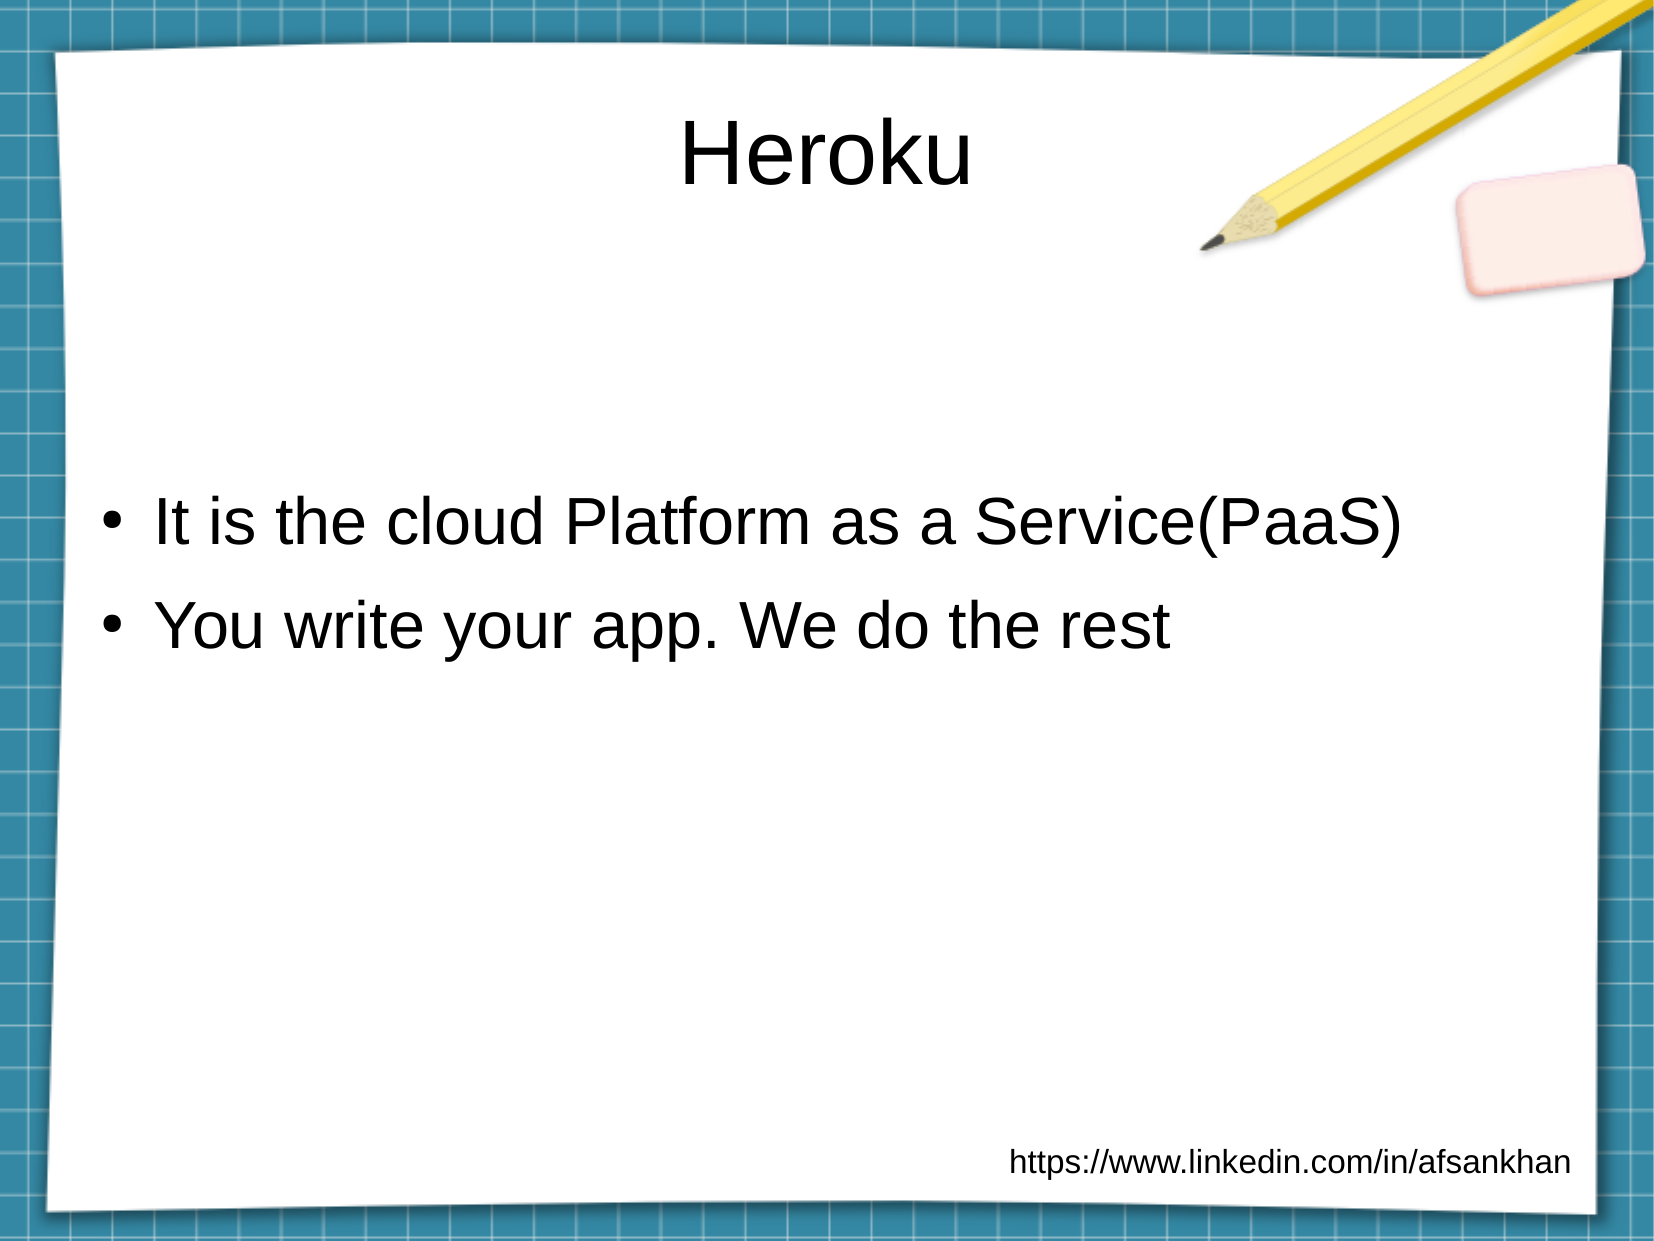

# Heroku
It is the cloud Platform as a Service(PaaS)
You write your app. We do the rest
https://www.linkedin.com/in/afsankhan